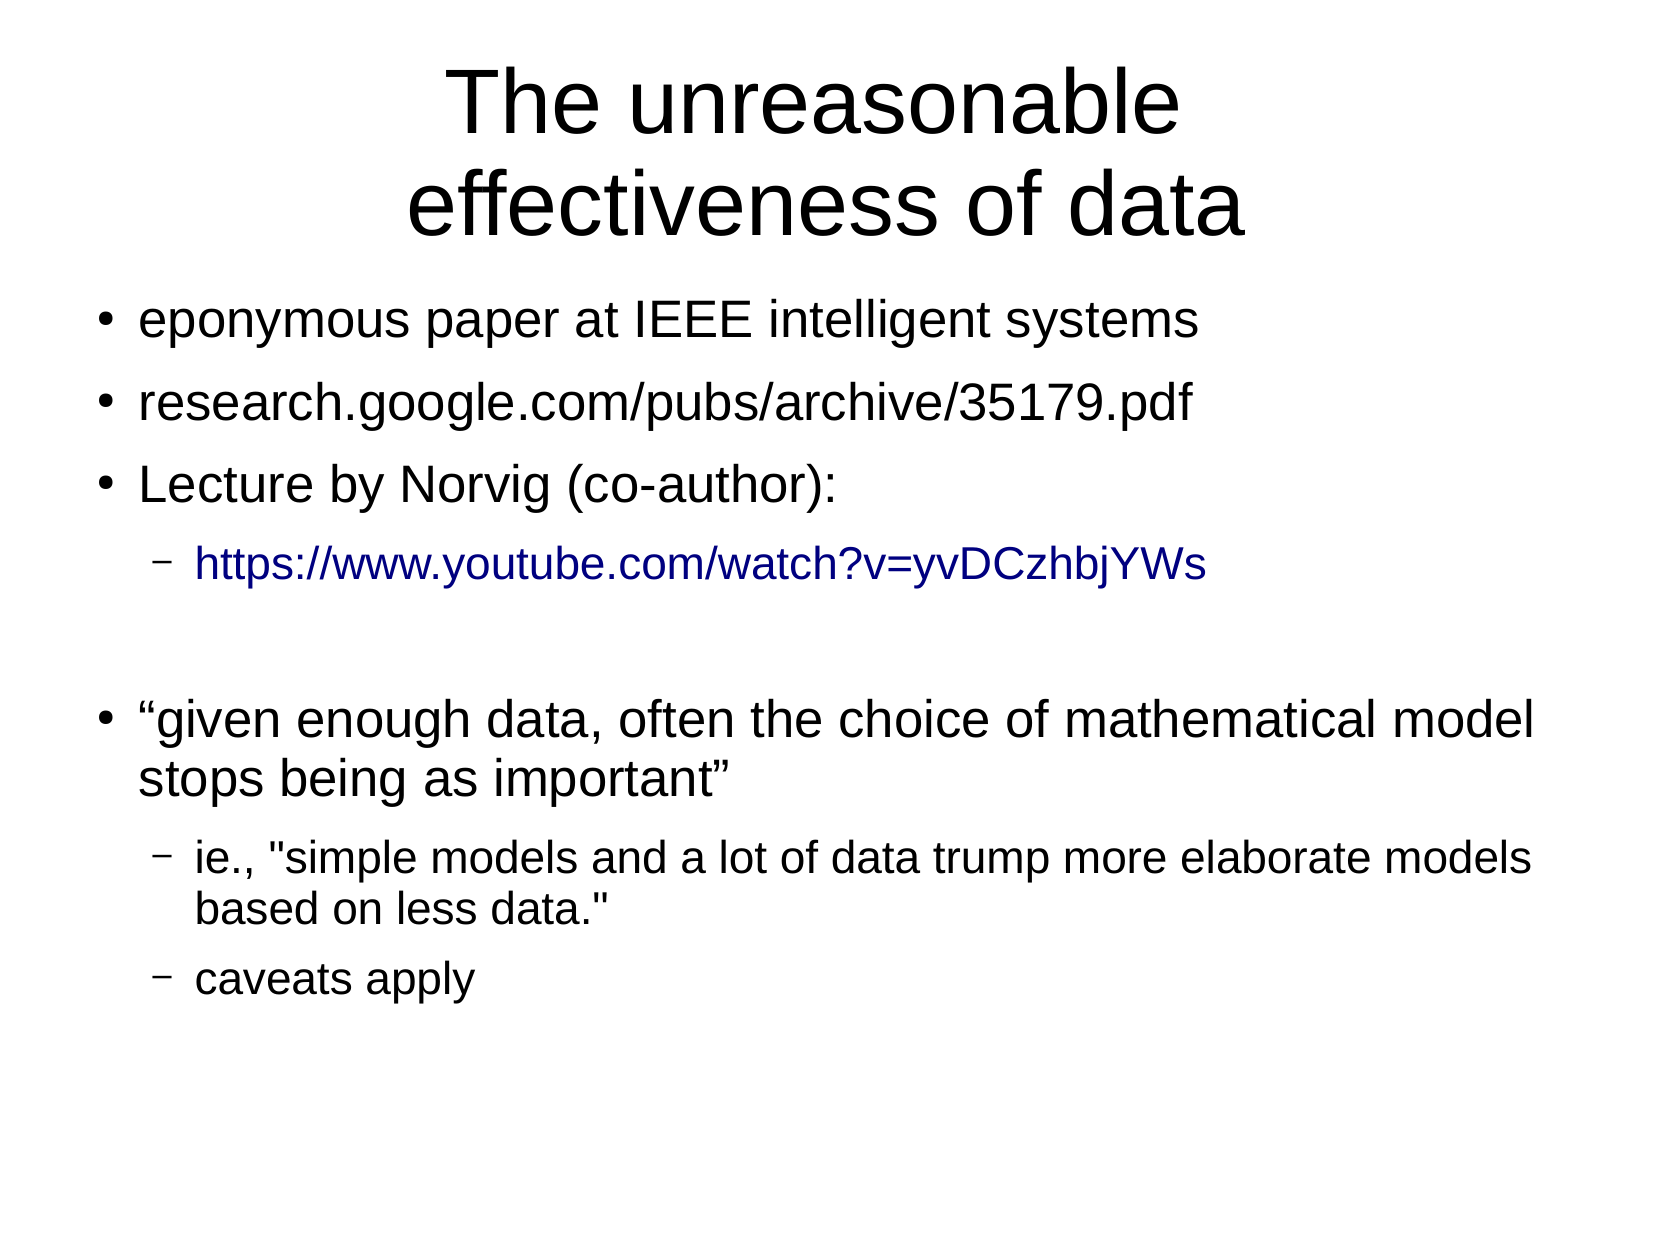

# The unreasonable effectiveness of data
eponymous paper at IEEE intelligent systems
research.google.com/pubs/archive/35179.pdf
Lecture by Norvig (co-author):
https://www.youtube.com/watch?v=yvDCzhbjYWs
“given enough data, often the choice of mathematical model stops being as important”
ie., "simple models and a lot of data trump more elaborate models based on less data."
caveats apply